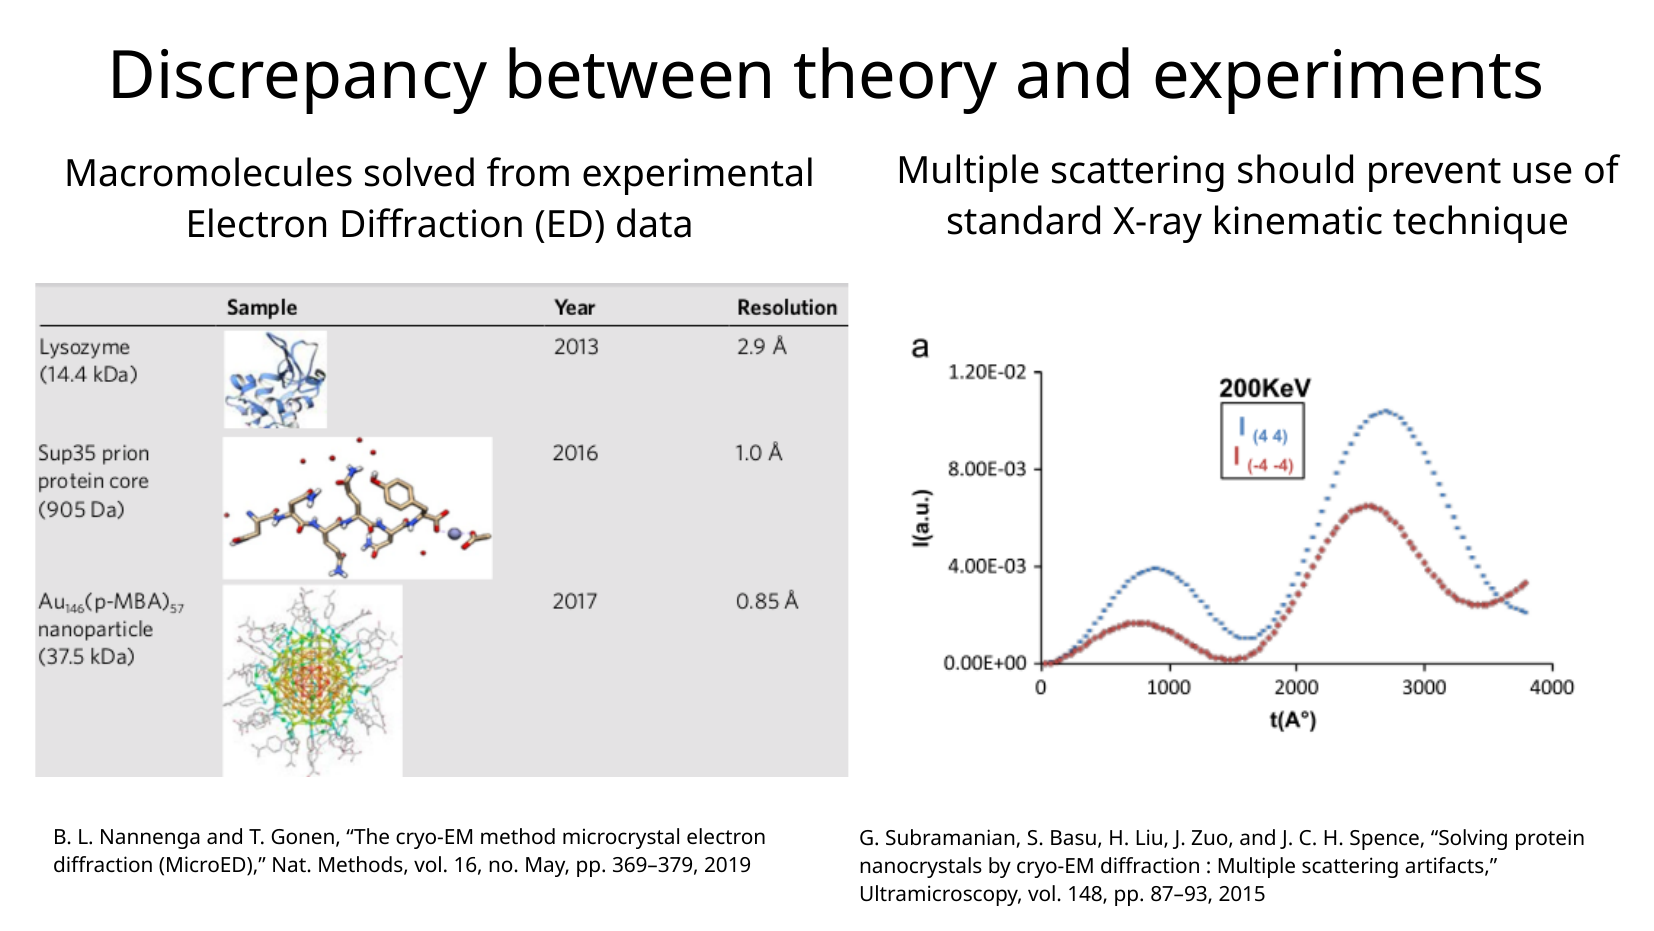

# Discrepancy between theory and experiments
Multiple scattering should prevent use of standard X-ray kinematic technique
Macromolecules solved from experimental Electron Diffraction (ED) data
B. L. Nannenga and T. Gonen, “The cryo-EM method microcrystal electron diffraction (MicroED),” Nat. Methods, vol. 16, no. May, pp. 369–379, 2019
G. Subramanian, S. Basu, H. Liu, J. Zuo, and J. C. H. Spence, “Solving protein nanocrystals by cryo-EM diffraction : Multiple scattering artifacts,” Ultramicroscopy, vol. 148, pp. 87–93, 2015